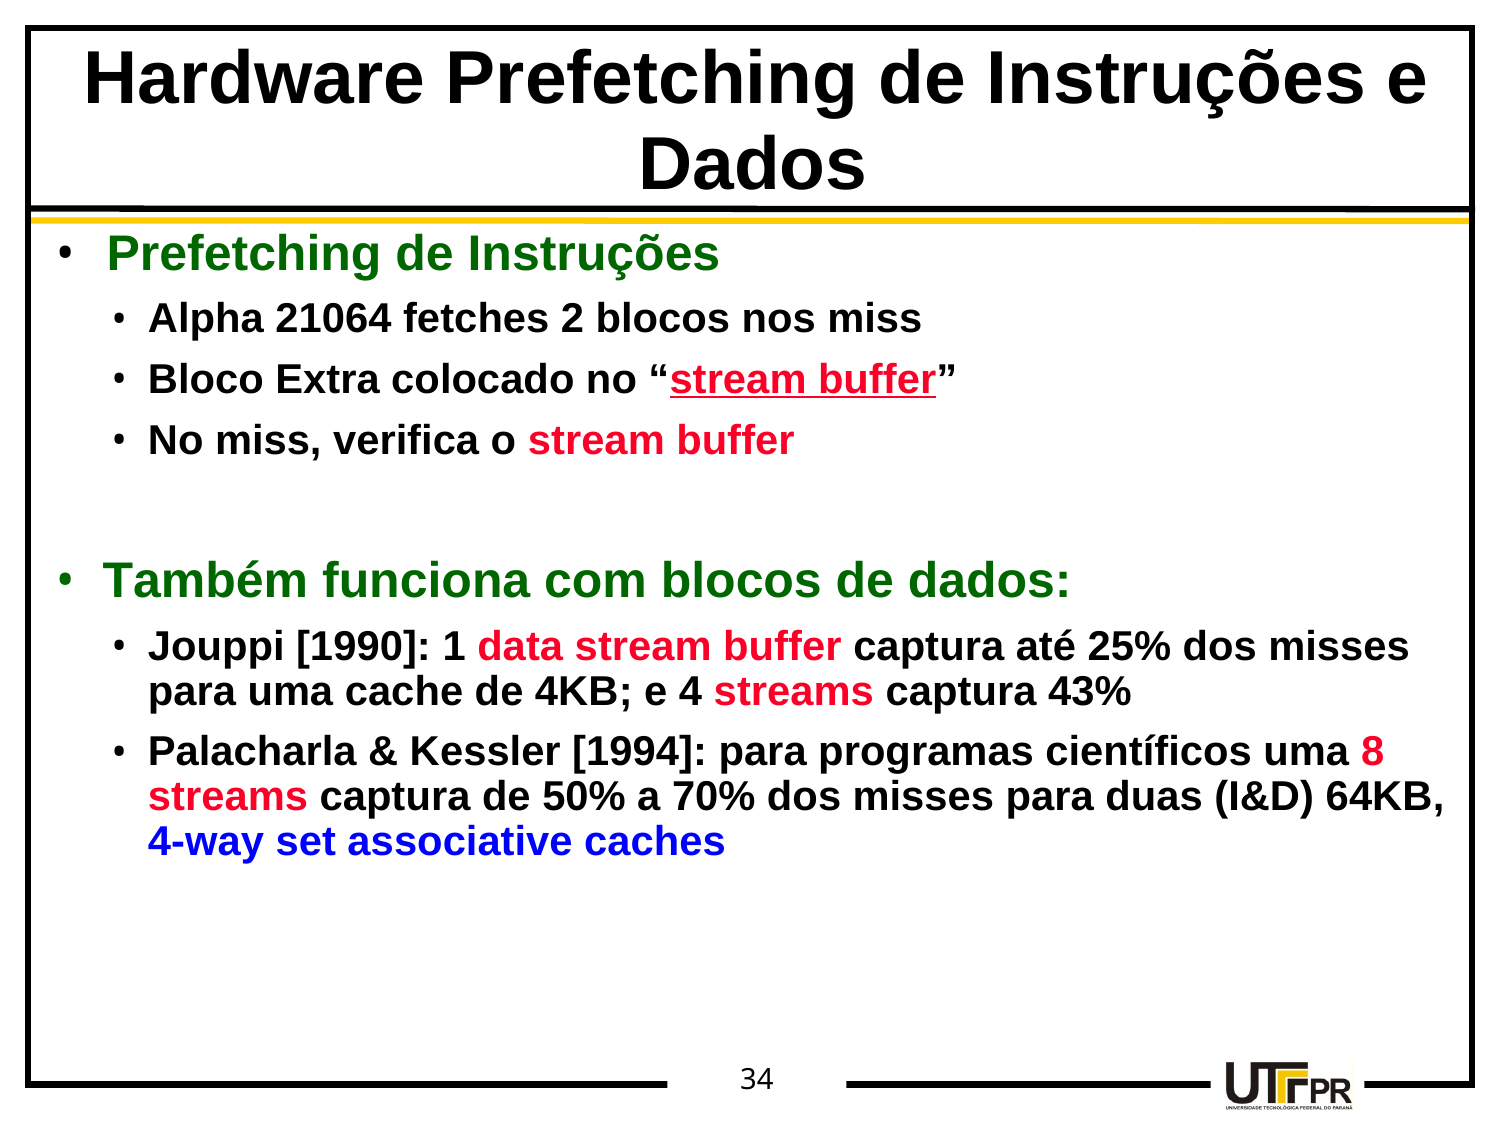

# Hardware Prefetching de Instruções e Dados
 Prefetching de Instruções
Alpha 21064 fetches 2 blocos nos miss
Bloco Extra colocado no “stream buffer”
No miss, verifica o stream buffer
Também funciona com blocos de dados:
Jouppi [1990]: 1 data stream buffer captura até 25% dos misses para uma cache de 4KB; e 4 streams captura 43%
Palacharla & Kessler [1994]: para programas científicos uma 8 streams captura de 50% a 70% dos misses para duas (I&D) 64KB, 4-way set associative caches